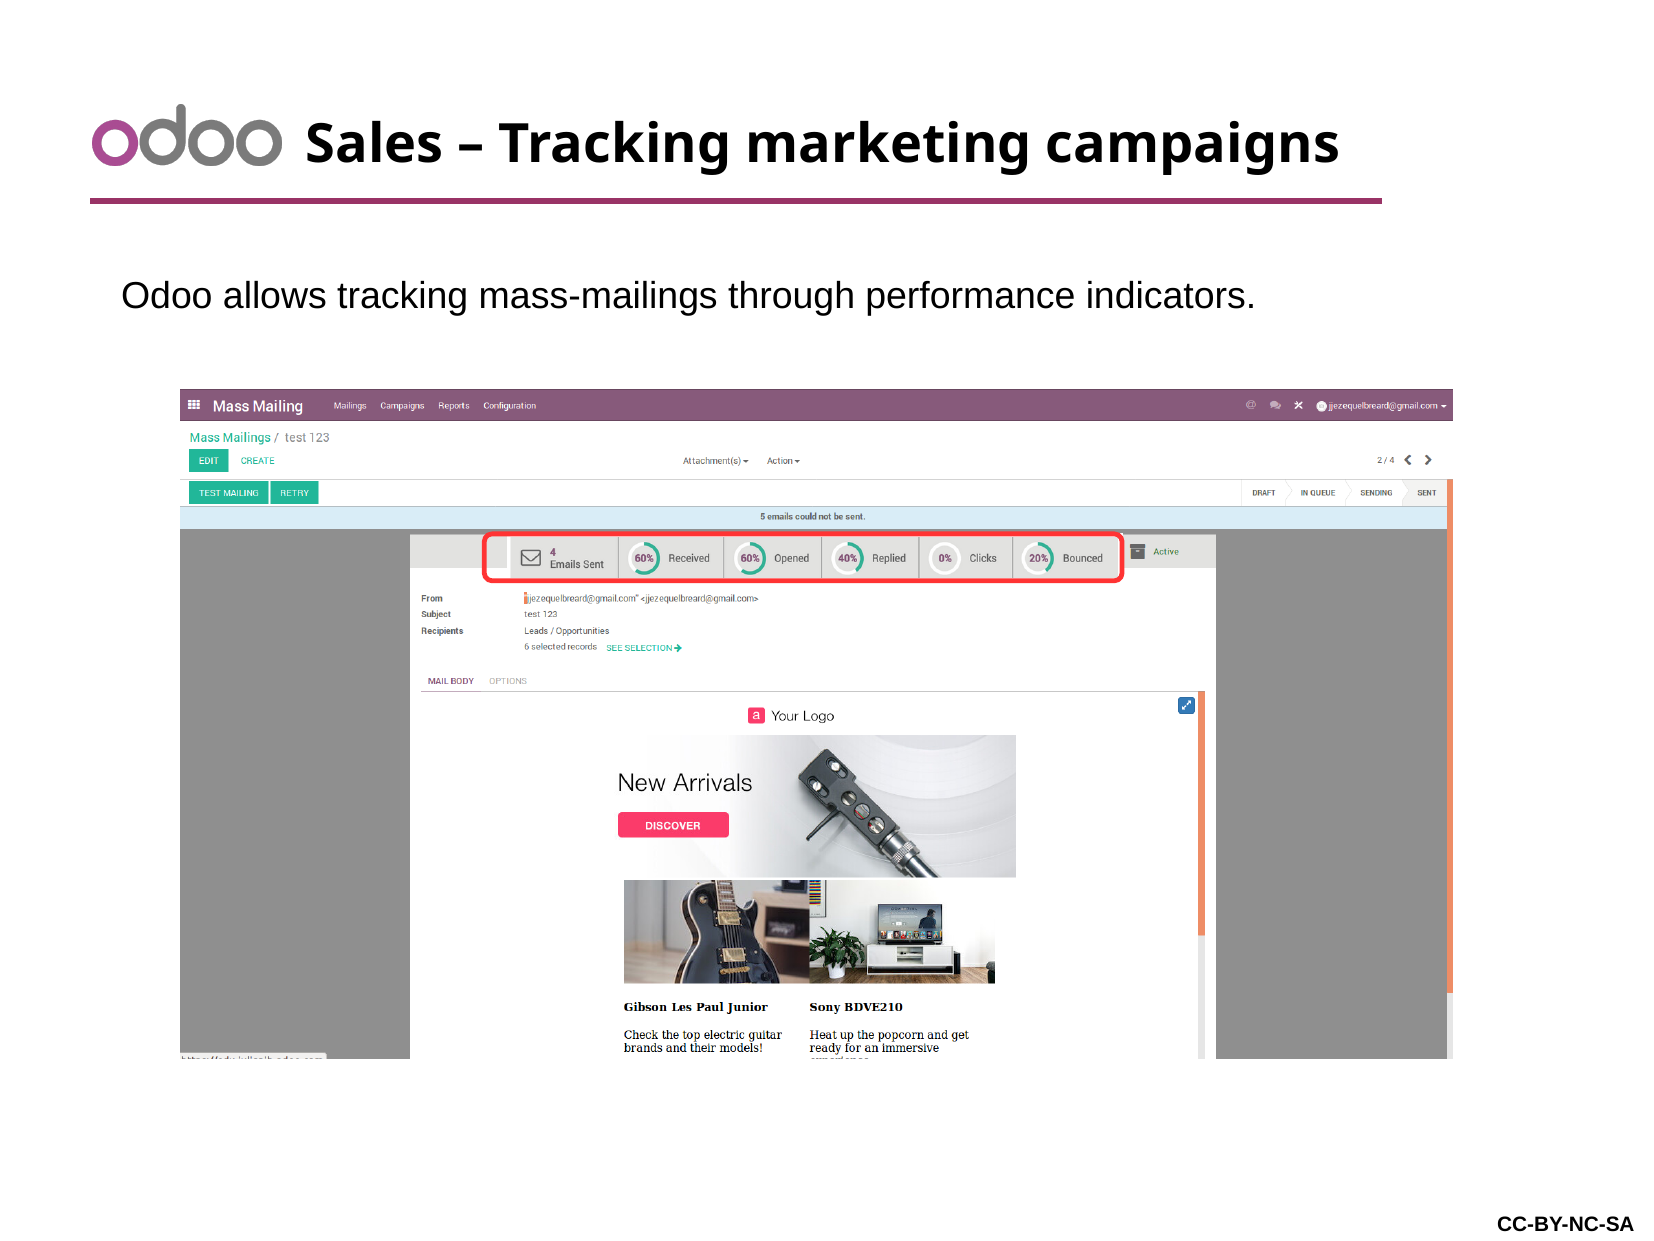

# Sales – Tracking marketing campaigns
Odoo allows tracking mass-mailings through performance indicators.
CC-BY-NC-SA